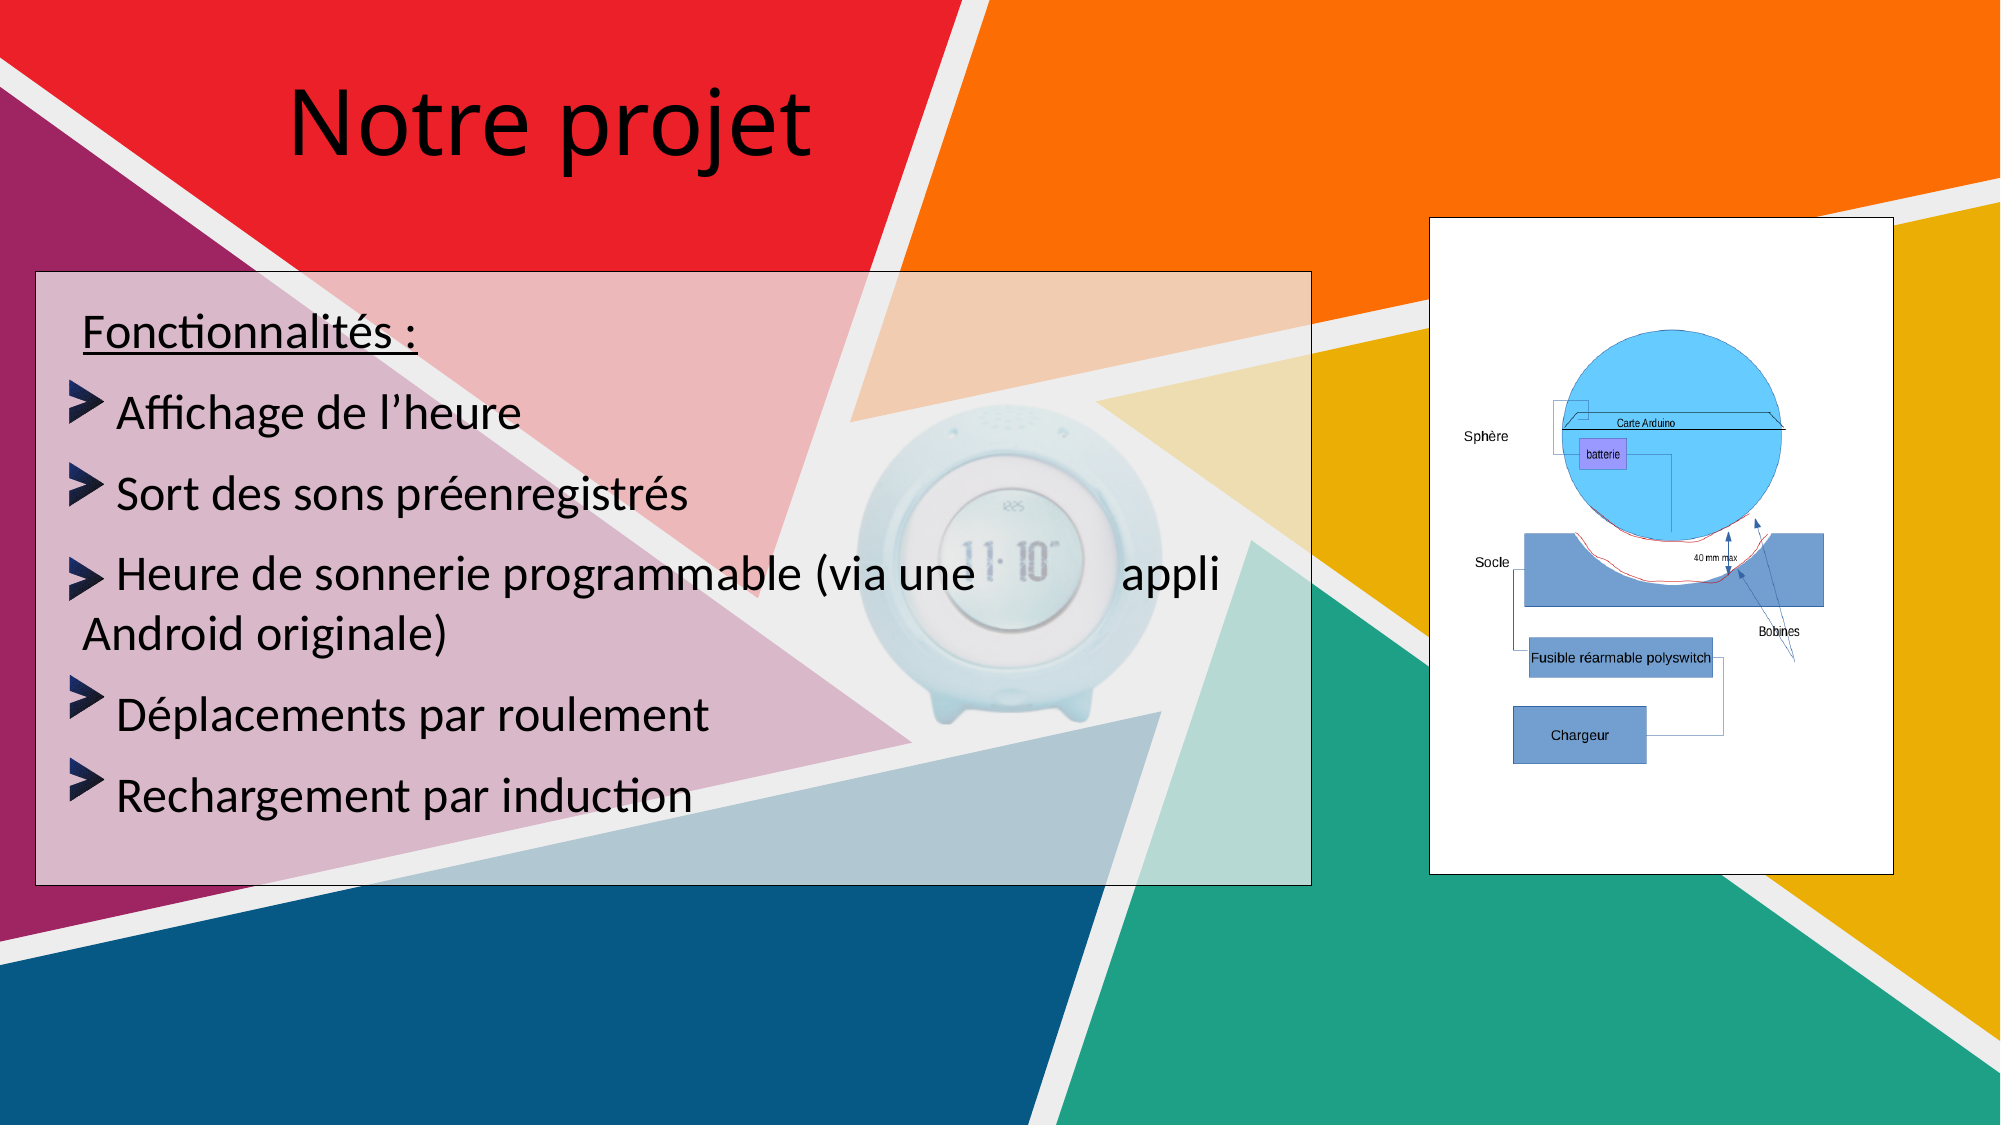

# Notre projet
Fonctionnalités :
 Affichage de l’heure
 Sort des sons préenregistrés
 Heure de sonnerie programmable (via une 	 appli Android originale)
 Déplacements par roulement
 Rechargement par induction